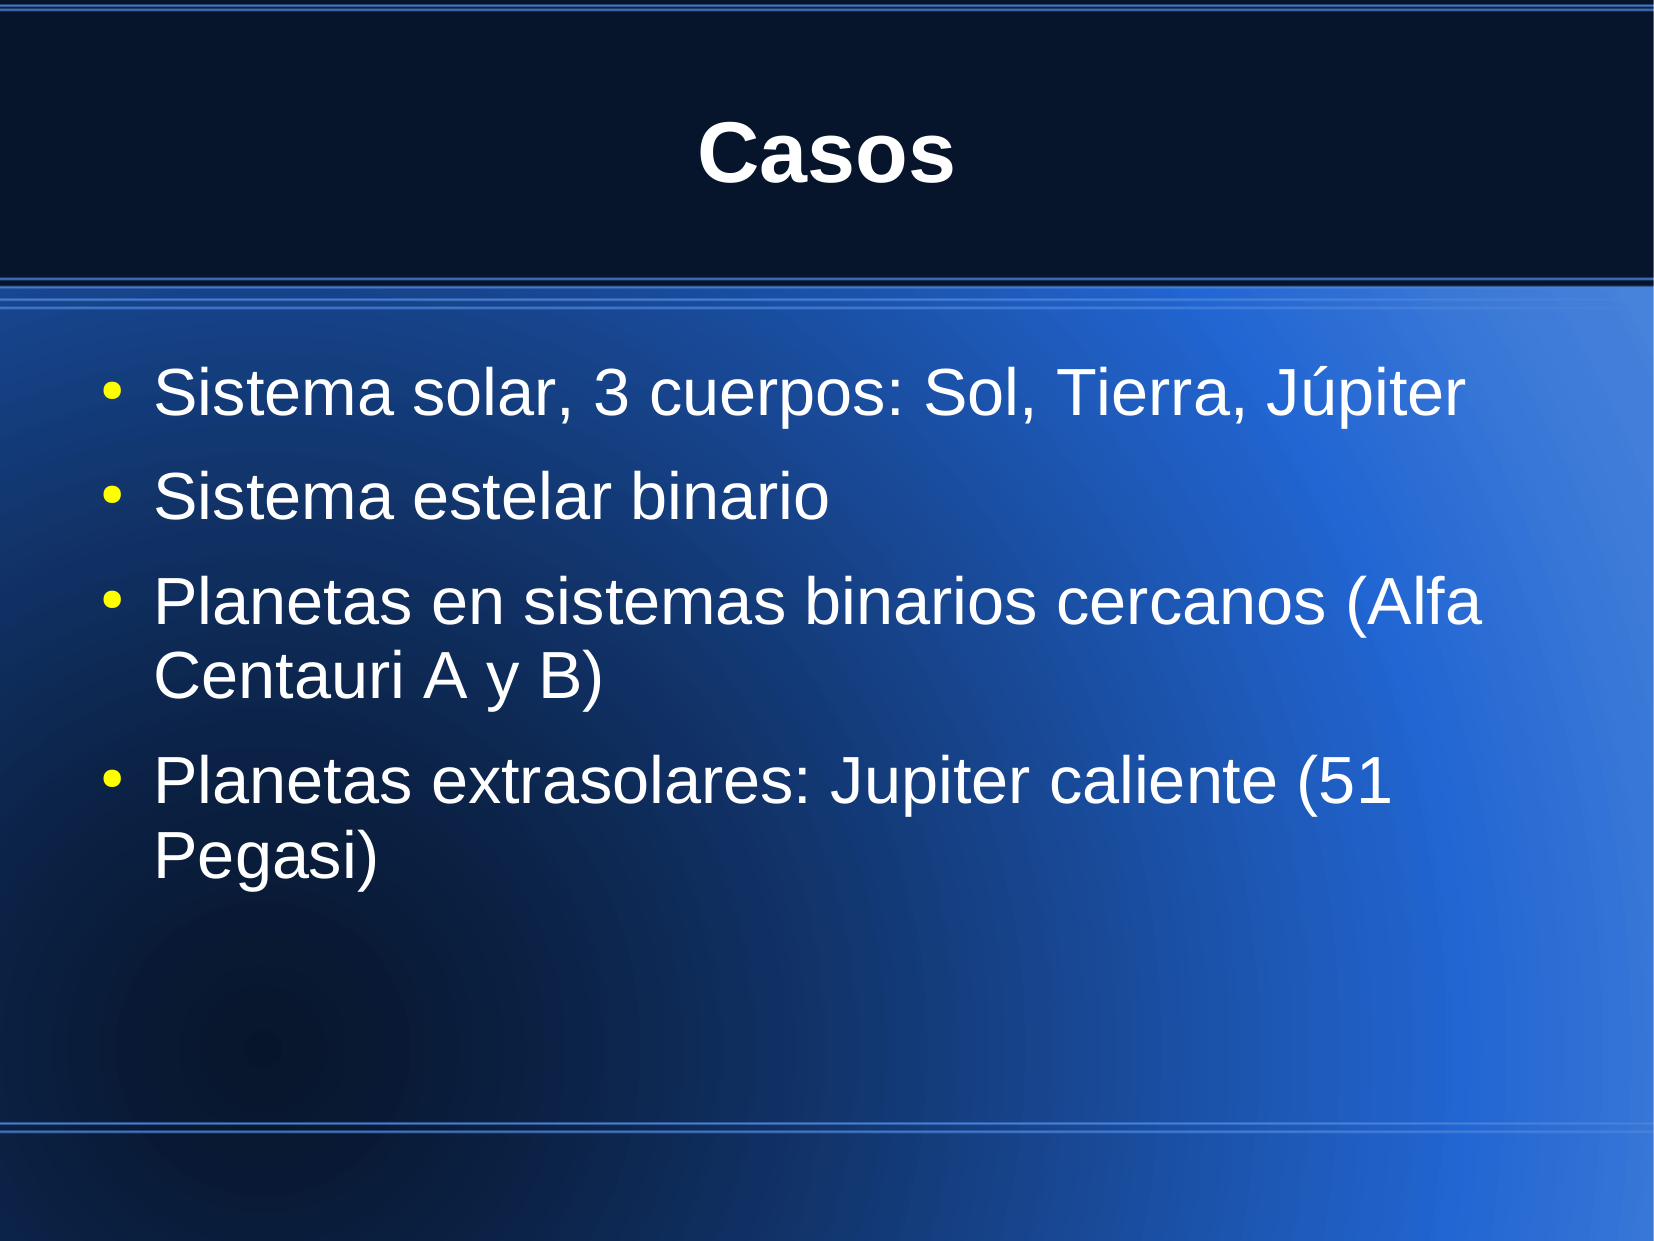

# Casos
Sistema solar, 3 cuerpos: Sol, Tierra, Júpiter
Sistema estelar binario
Planetas en sistemas binarios cercanos (Alfa Centauri A y B)
Planetas extrasolares: Jupiter caliente (51 Pegasi)